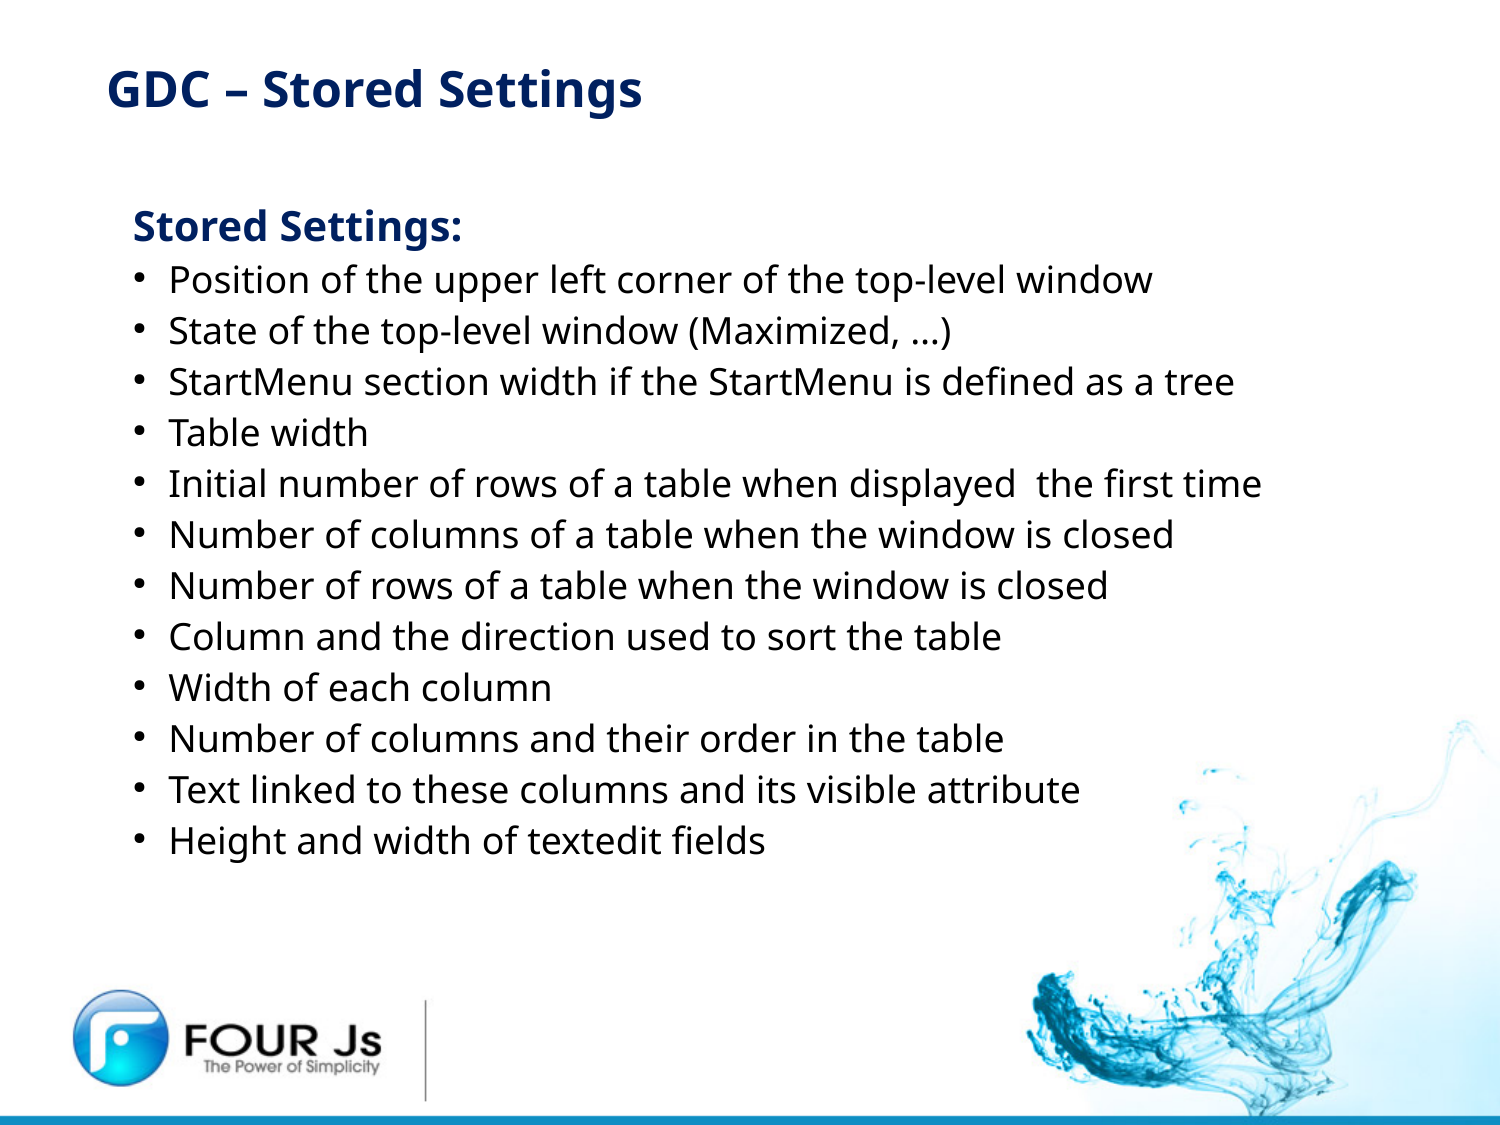

# GDC – Stored Settings
Stored Settings:
Position of the upper left corner of the top-level window
State of the top-level window (Maximized, …)
StartMenu section width if the StartMenu is defined as a tree
Table width
Initial number of rows of a table when displayed the first time
Number of columns of a table when the window is closed
Number of rows of a table when the window is closed
Column and the direction used to sort the table
Width of each column
Number of columns and their order in the table
Text linked to these columns and its visible attribute
Height and width of textedit fields